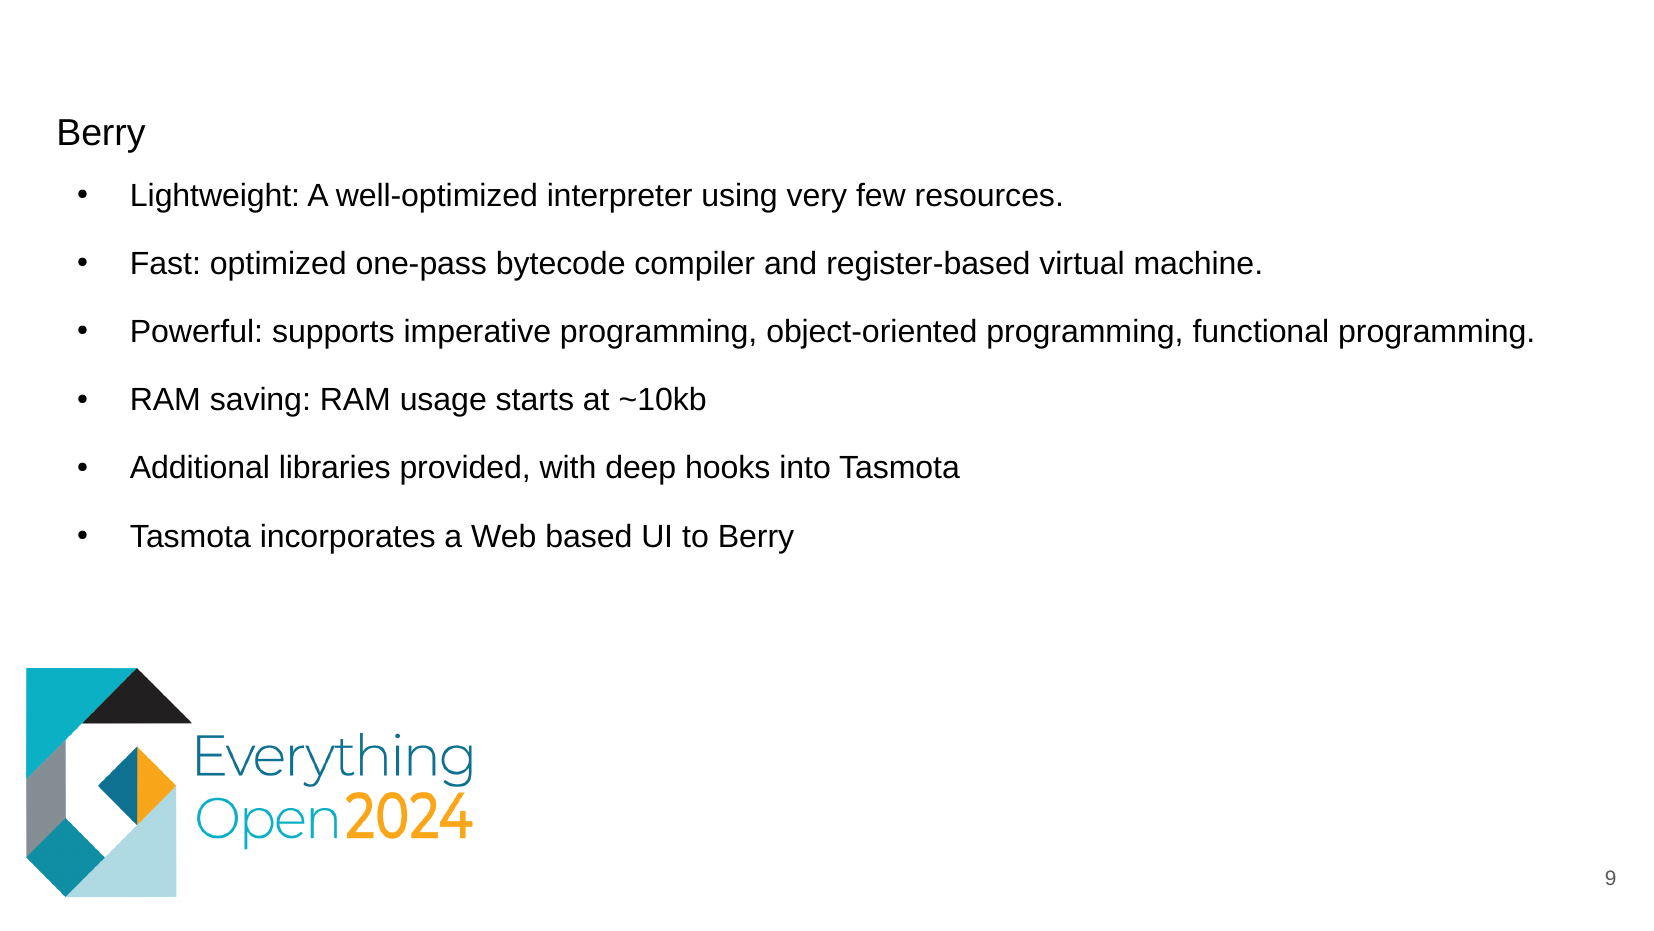

# Berry
Lightweight: A well-optimized interpreter using very few resources.
Fast: optimized one-pass bytecode compiler and register-based virtual machine.
Powerful: supports imperative programming, object-oriented programming, functional programming.
RAM saving: RAM usage starts at ~10kb
Additional libraries provided, with deep hooks into Tasmota
Tasmota incorporates a Web based UI to Berry
9